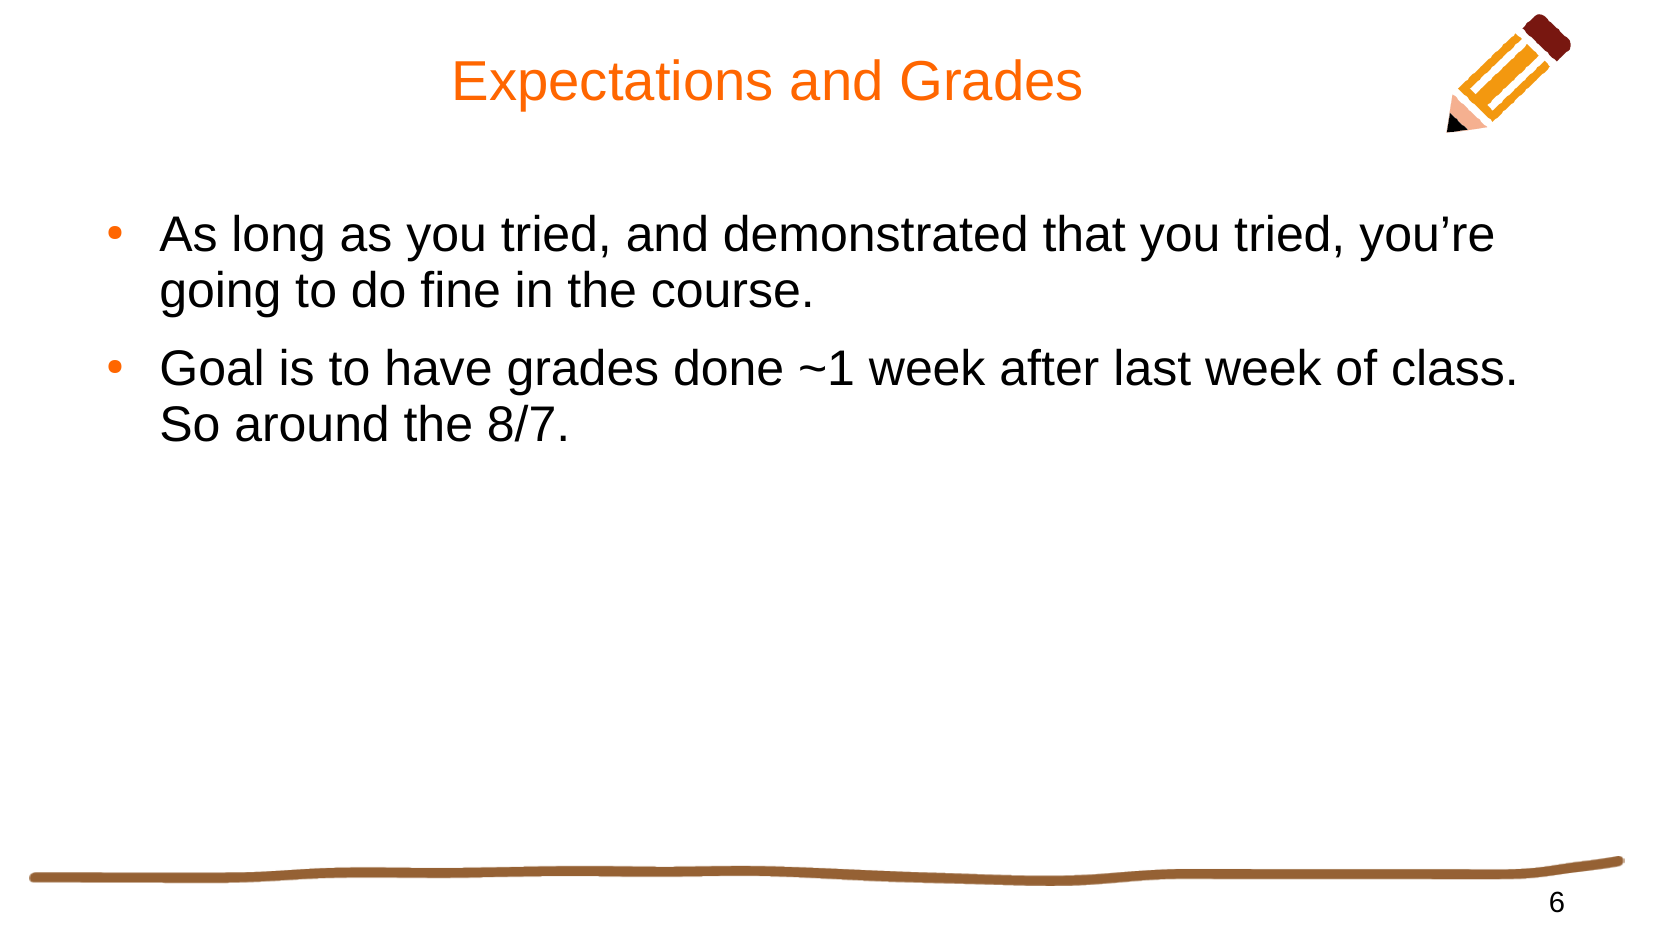

# Expectations and Grades
As long as you tried, and demonstrated that you tried, you’re going to do fine in the course.
Goal is to have grades done ~1 week after last week of class. So around the 8/7.
6